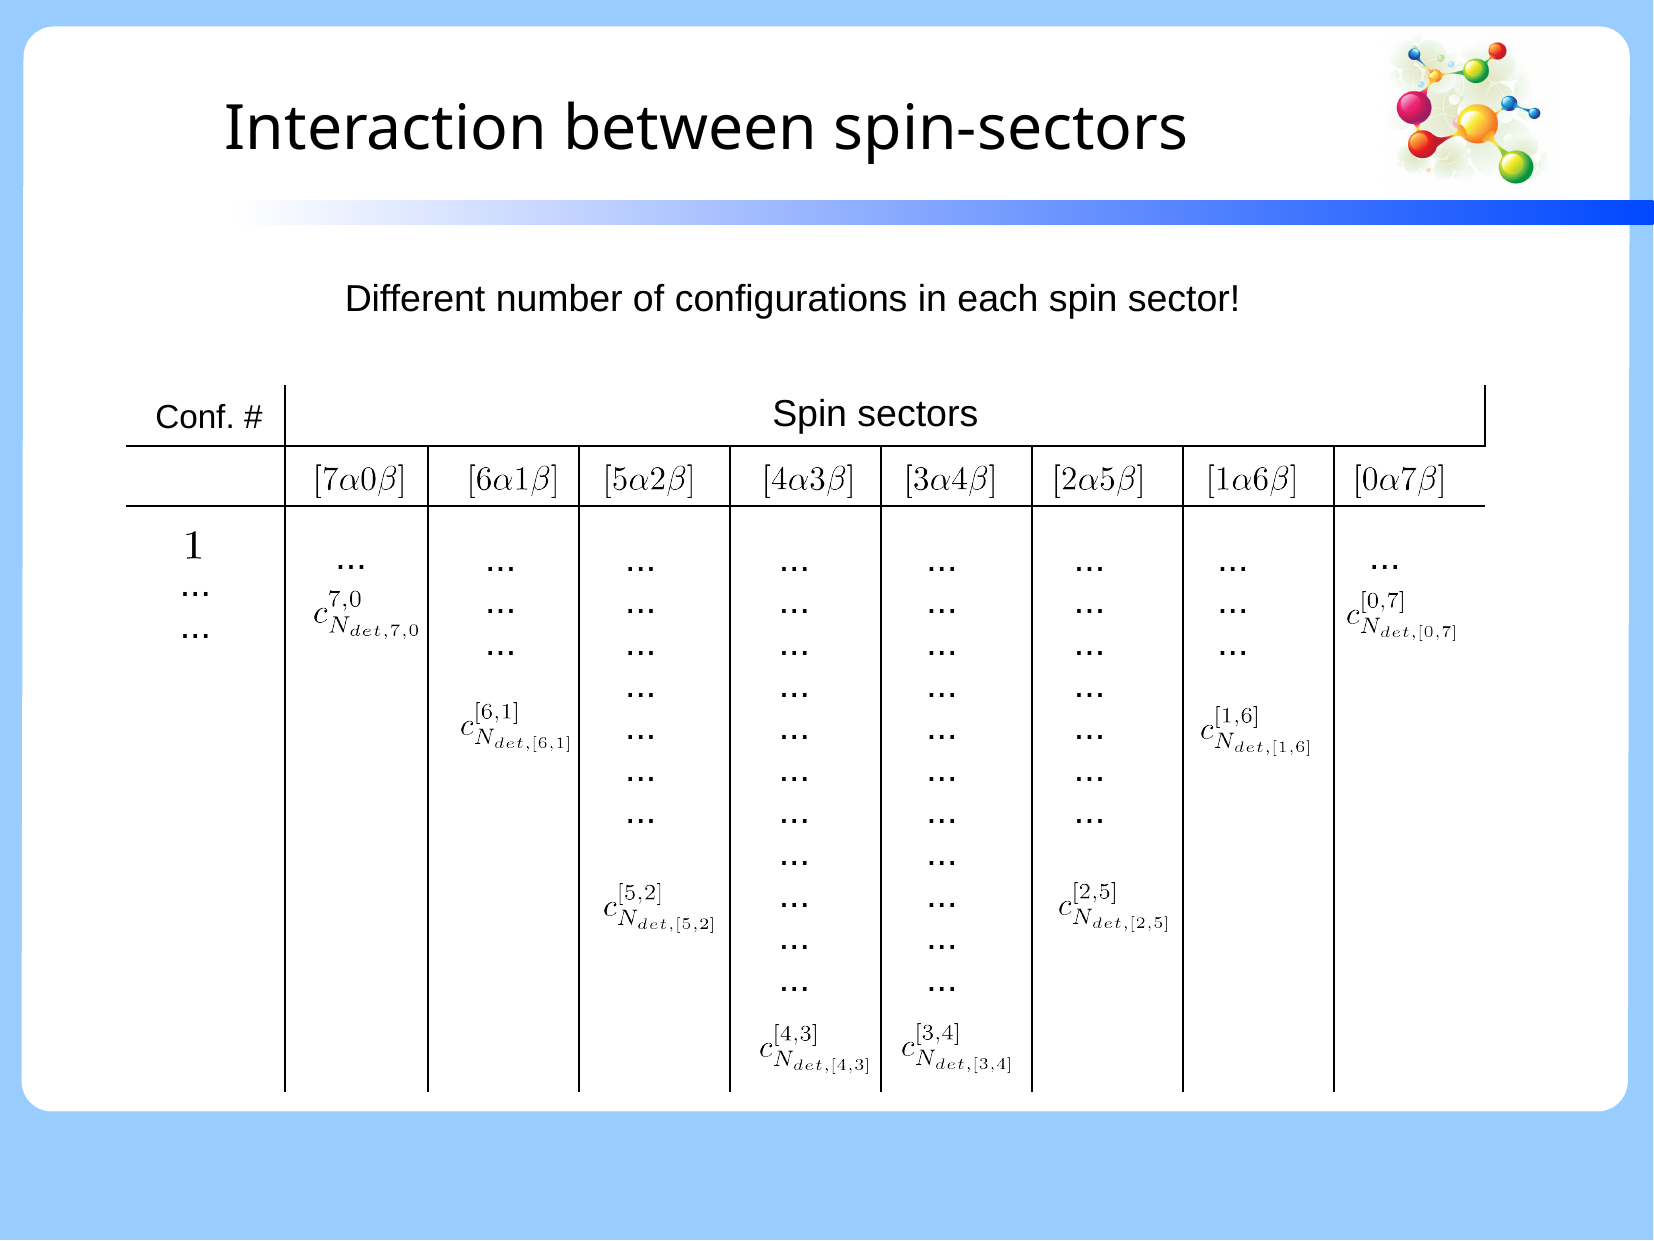

# Interaction between spin-sectors
Different number of configurations in each spin sector!
| | Spin sectors | | | | | | | |
| --- | --- | --- | --- | --- | --- | --- | --- | --- |
| | | | | | | | | |
| | | | | | | | | |
Conf. #
...
...
...
...
...
...
...
...
...
...
...
...
...
...
...
...
...
...
...
...
...
...
...
...
...
...
...
...
...
...
...
...
...
...
...
...
...
...
...
...
...
...
...
...
...
...